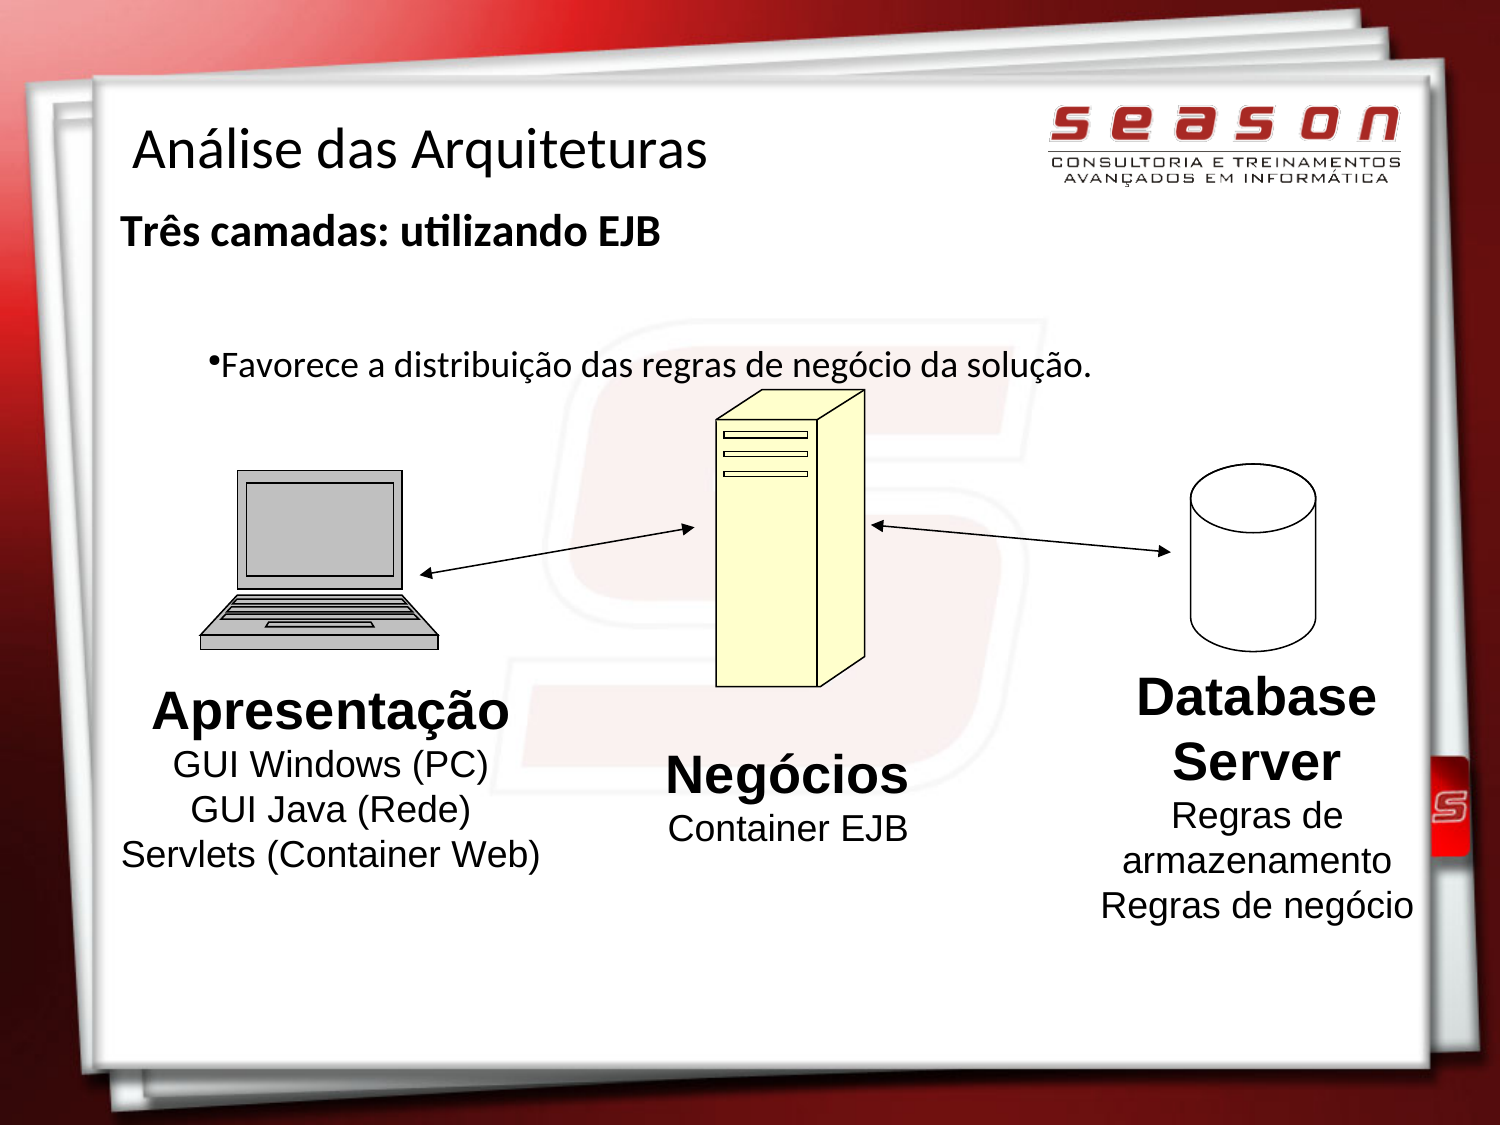

# Análise das Arquiteturas
Três camadas: utilizando EJB
Favorece a distribuição das regras de negócio da solução.
Apresentação
GUI Windows (PC)
GUI Java (Rede)
Servlets (Container Web)
Negócios
Container EJB
Database Server
Regras de armazenamento
Regras de negócio